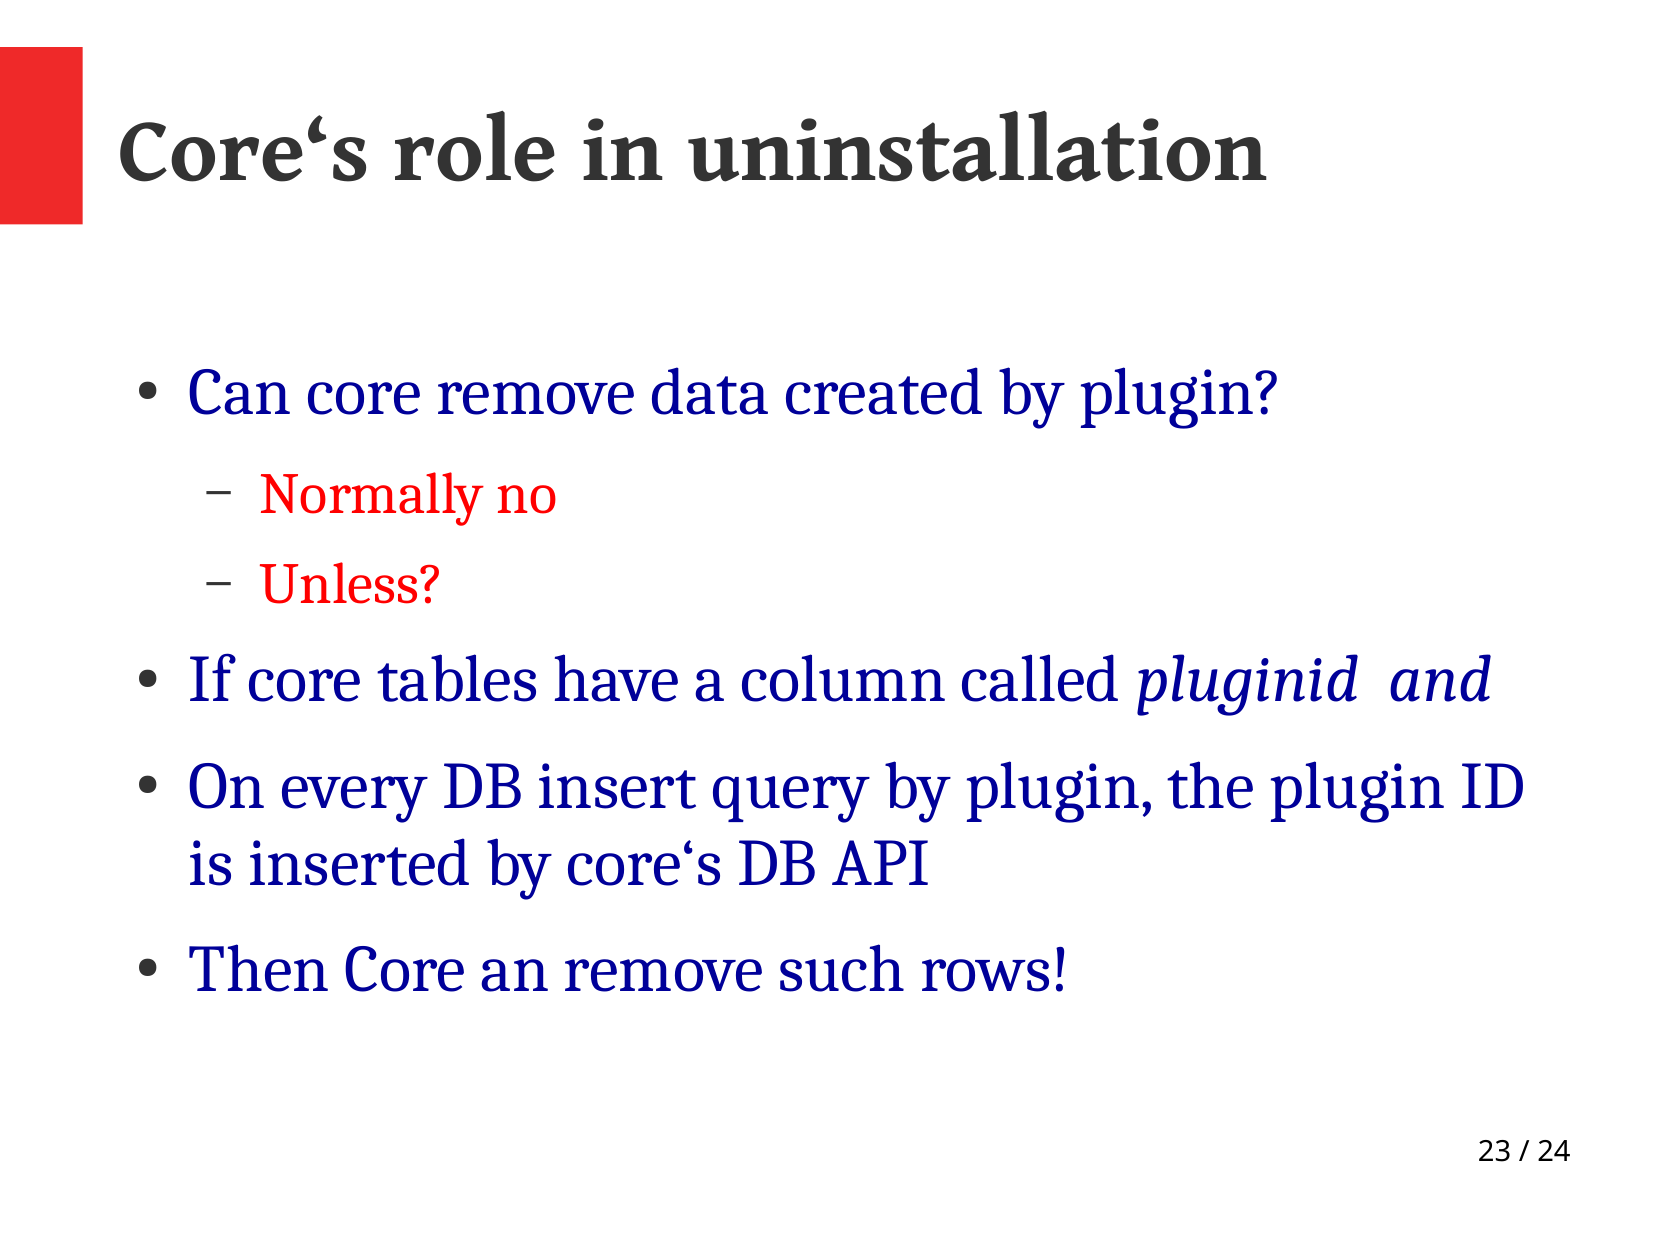

# Core‘s role in uninstallation
Can core remove data created by plugin?
Normally no
Unless?
If core tables have a column called pluginid and
On every DB insert query by plugin, the plugin ID is inserted by core‘s DB API
Then Core an remove such rows!
23